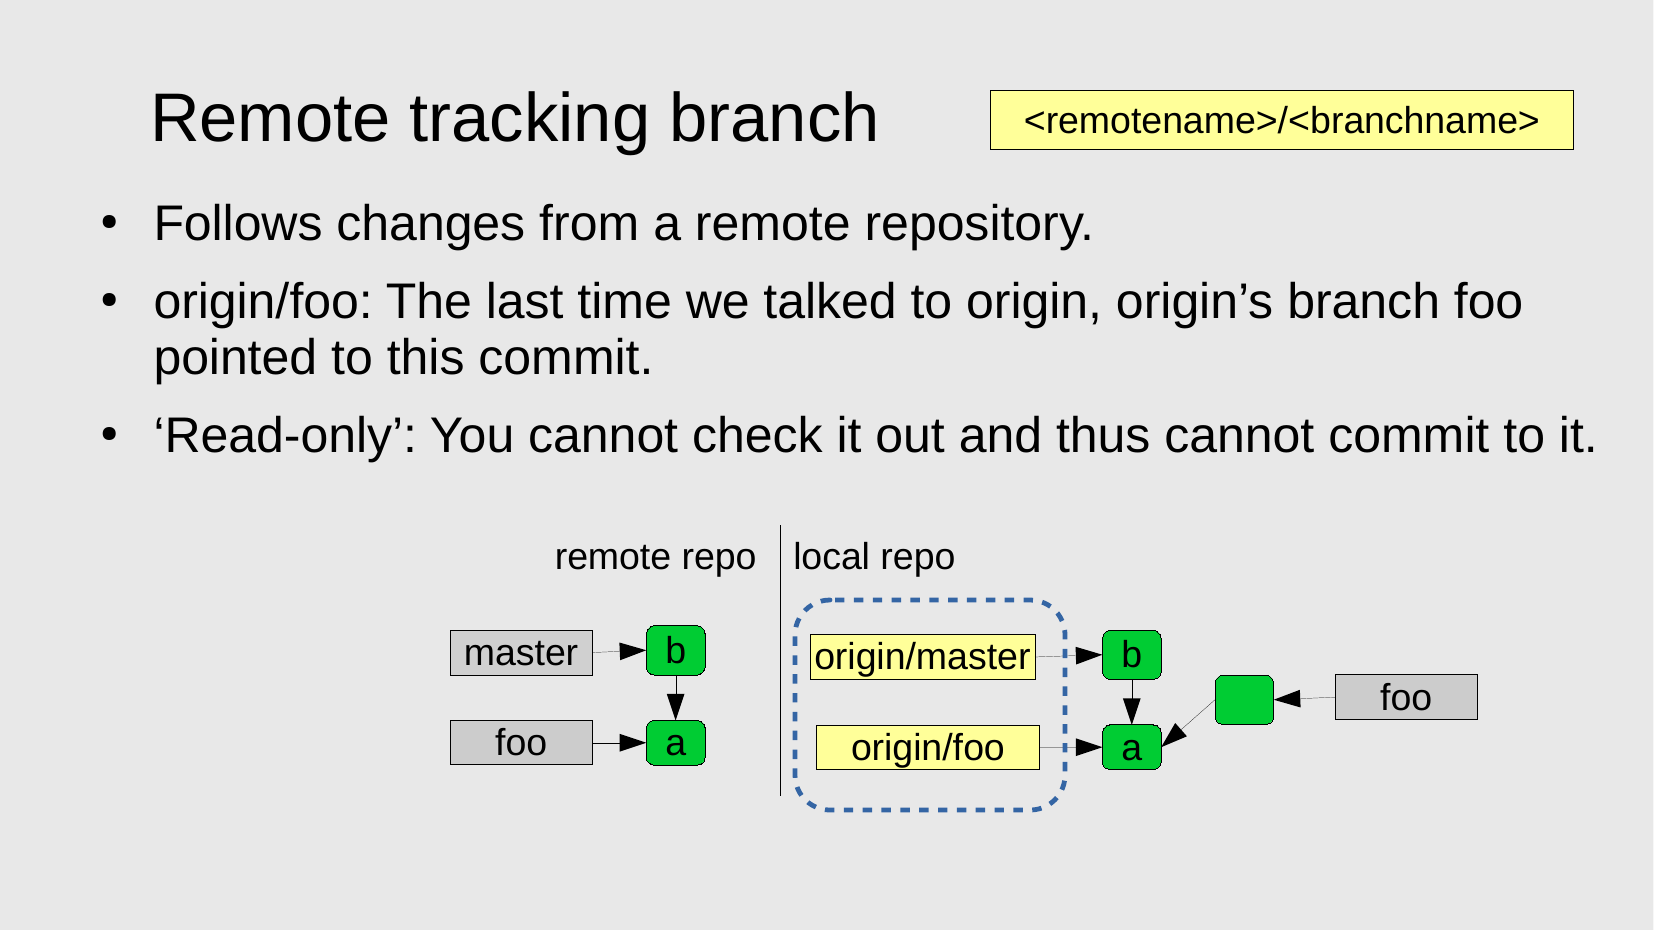

Remote tracking branch
<remotename>/<branchname>
# Follows changes from a remote repository.
origin/foo: The last time we talked to origin, origin’s branch foo pointed to this commit.
‘Read-only’: You cannot check it out and thus cannot commit to it.
remote repo
local repo
b
master
b
origin/master
foo
foo
a
a
origin/foo